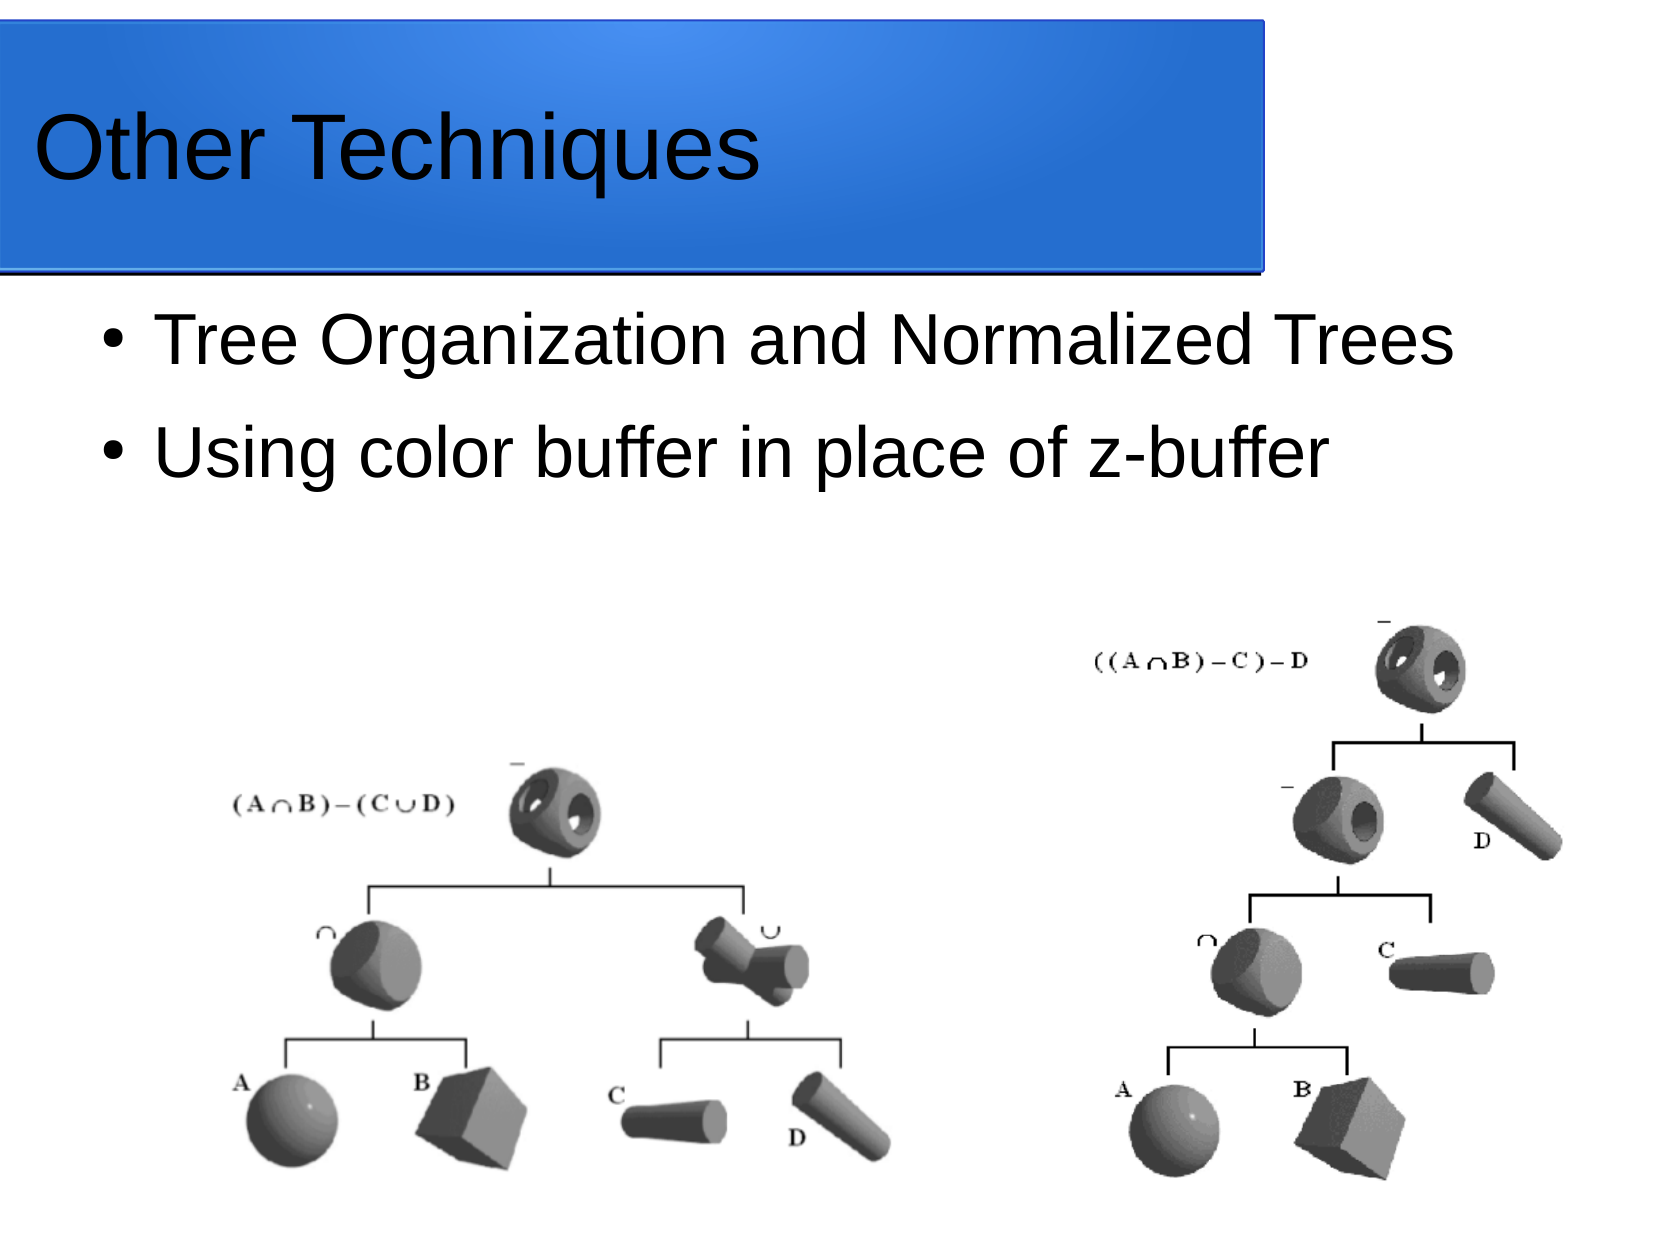

# Other Techniques
Tree Organization and Normalized Trees
Using color buffer in place of z-buffer